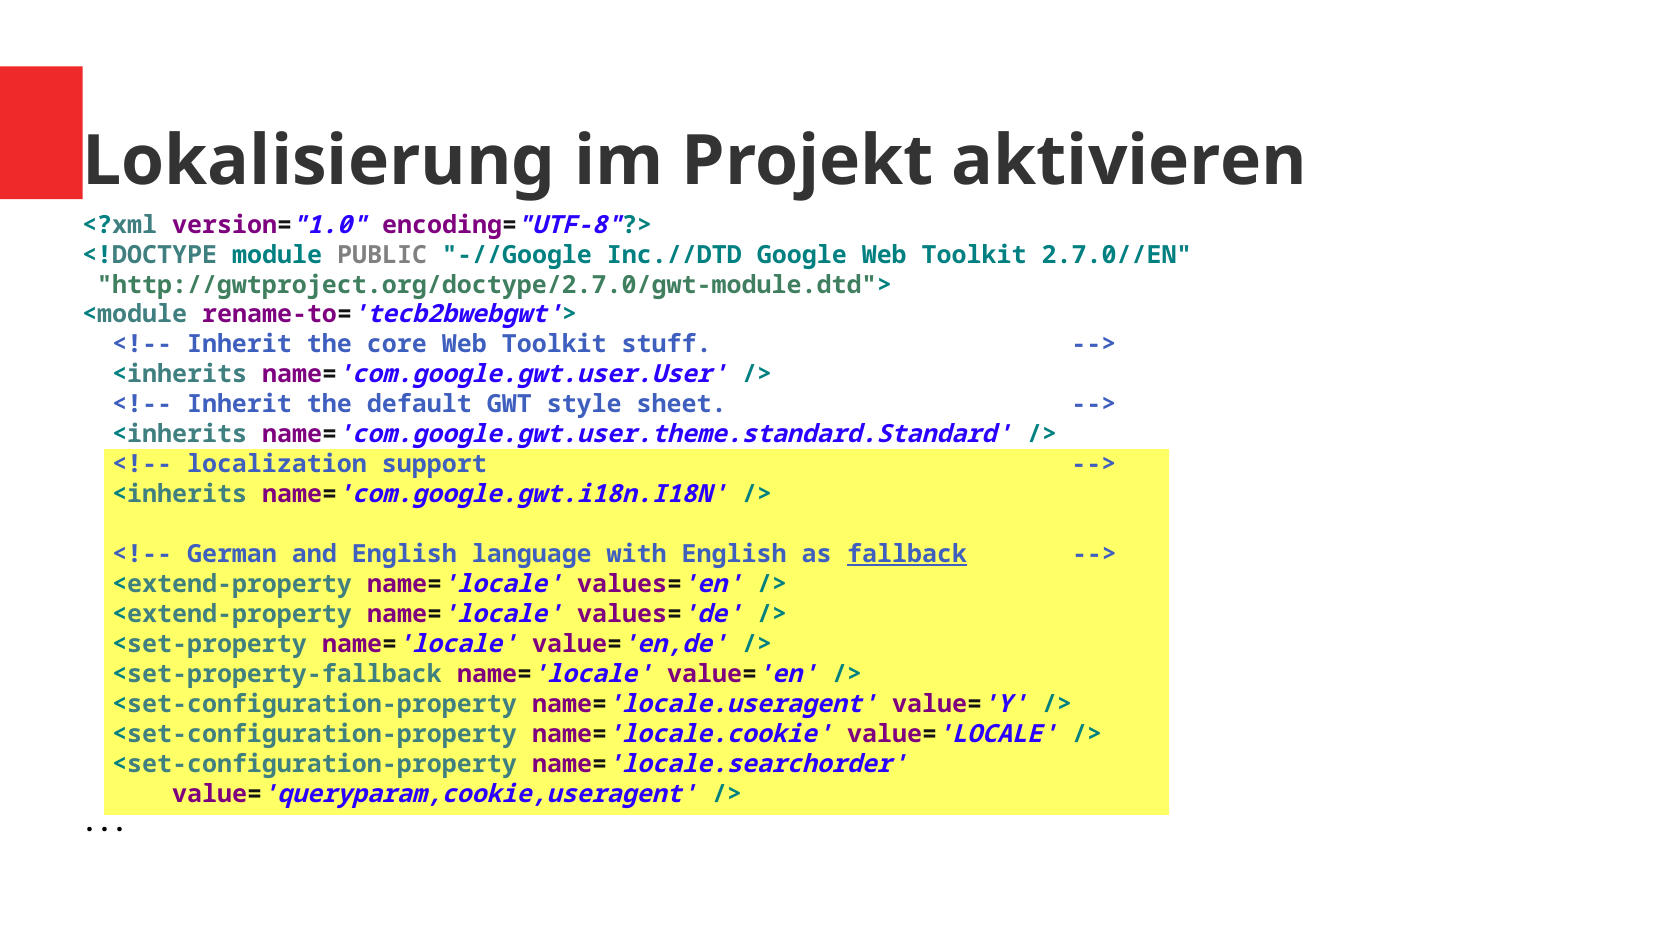

# Lokalisierung im Projekt aktivieren
<?xml version="1.0" encoding="UTF-8"?>
<!DOCTYPE module PUBLIC "-//Google Inc.//DTD Google Web Toolkit 2.7.0//EN"
 "http://gwtproject.org/doctype/2.7.0/gwt-module.dtd">
<module rename-to='tecb2bwebgwt'>
 <!-- Inherit the core Web Toolkit stuff. -->
 <inherits name='com.google.gwt.user.User' />
 <!-- Inherit the default GWT style sheet. -->
 <inherits name='com.google.gwt.user.theme.standard.Standard' />
 <!-- localization support -->
 <inherits name='com.google.gwt.i18n.I18N' />
 <!-- German and English language with English as fallback -->
 <extend-property name='locale' values='en' />
 <extend-property name='locale' values='de' />
 <set-property name='locale' value='en,de' />
 <set-property-fallback name='locale' value='en' />
 <set-configuration-property name='locale.useragent' value='Y' />
 <set-configuration-property name='locale.cookie' value='LOCALE' />
 <set-configuration-property name='locale.searchorder'
 value='queryparam,cookie,useragent' />
...